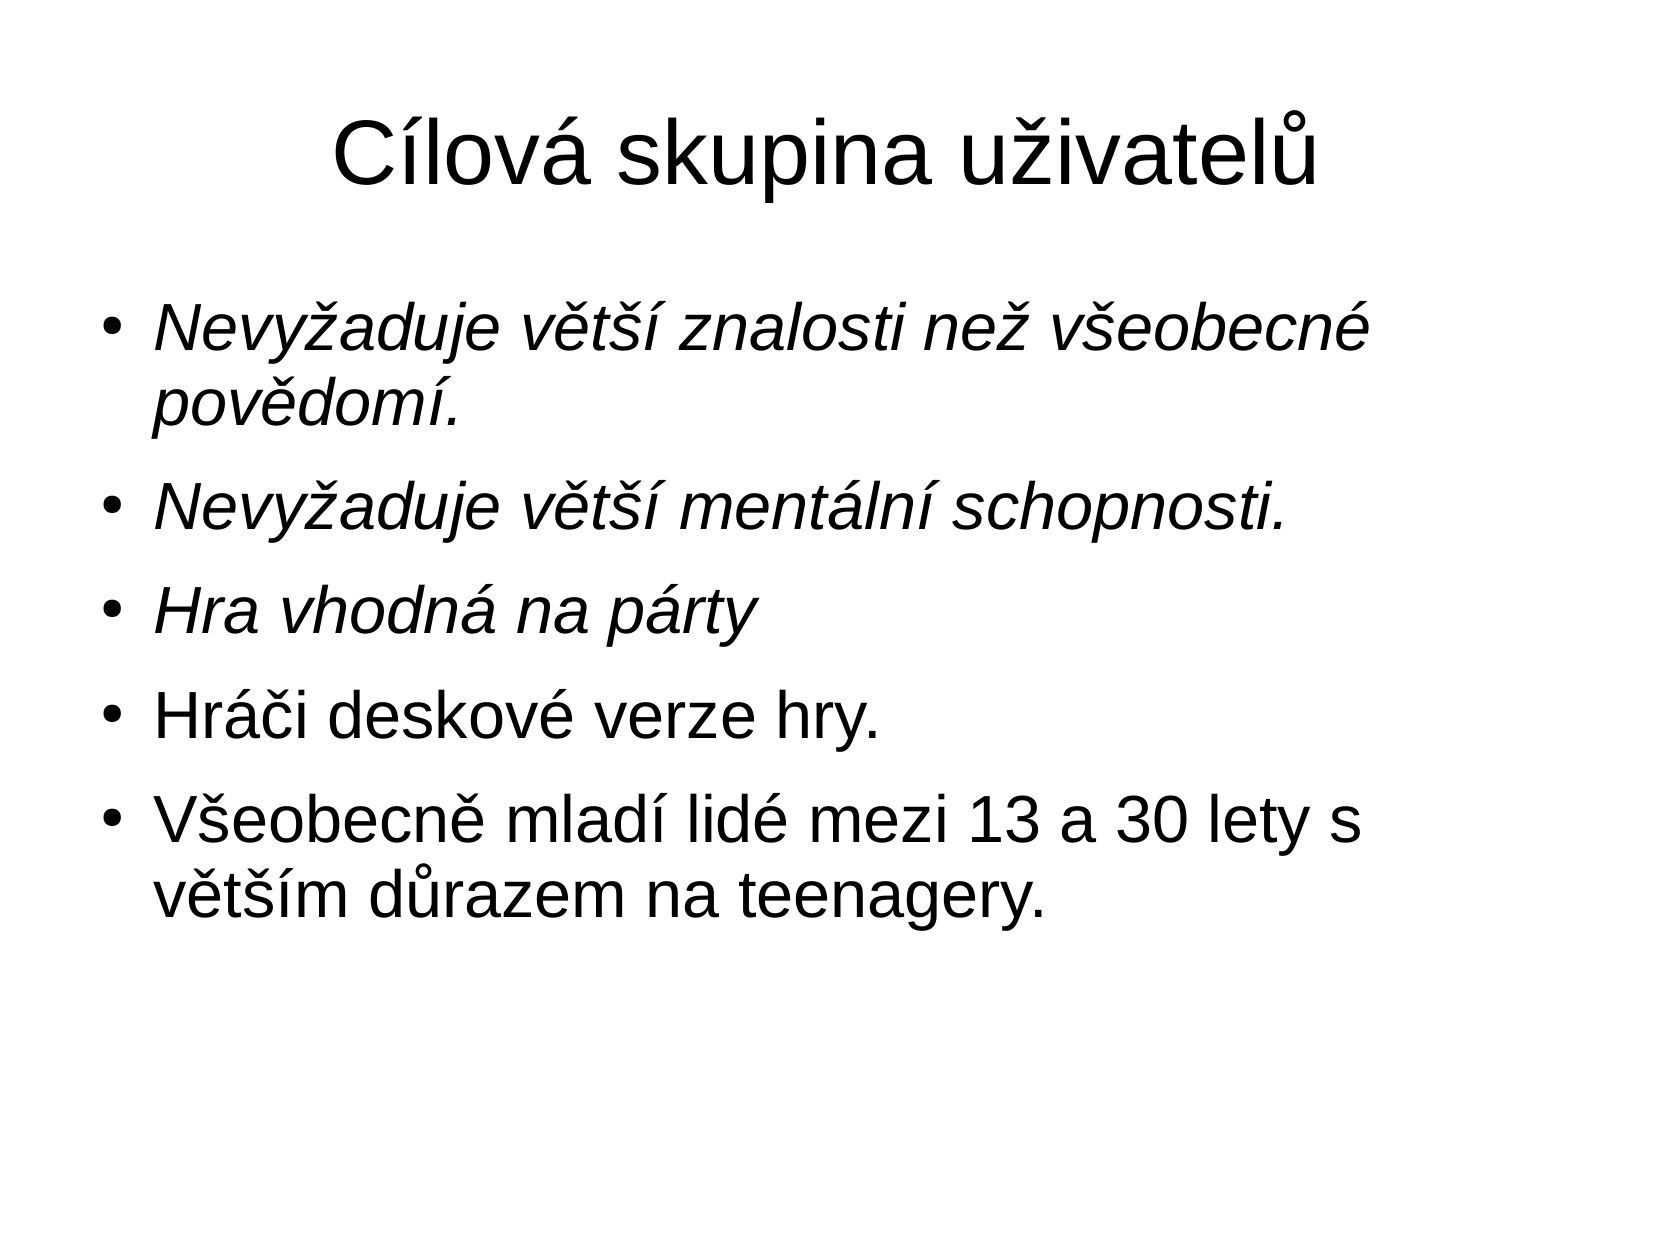

# Cílová skupina uživatelů
Nevyžaduje větší znalosti než všeobecné povědomí.
Nevyžaduje větší mentální schopnosti.
Hra vhodná na párty
Hráči deskové verze hry.
Všeobecně mladí lidé mezi 13 a 30 lety s větším důrazem na teenagery.